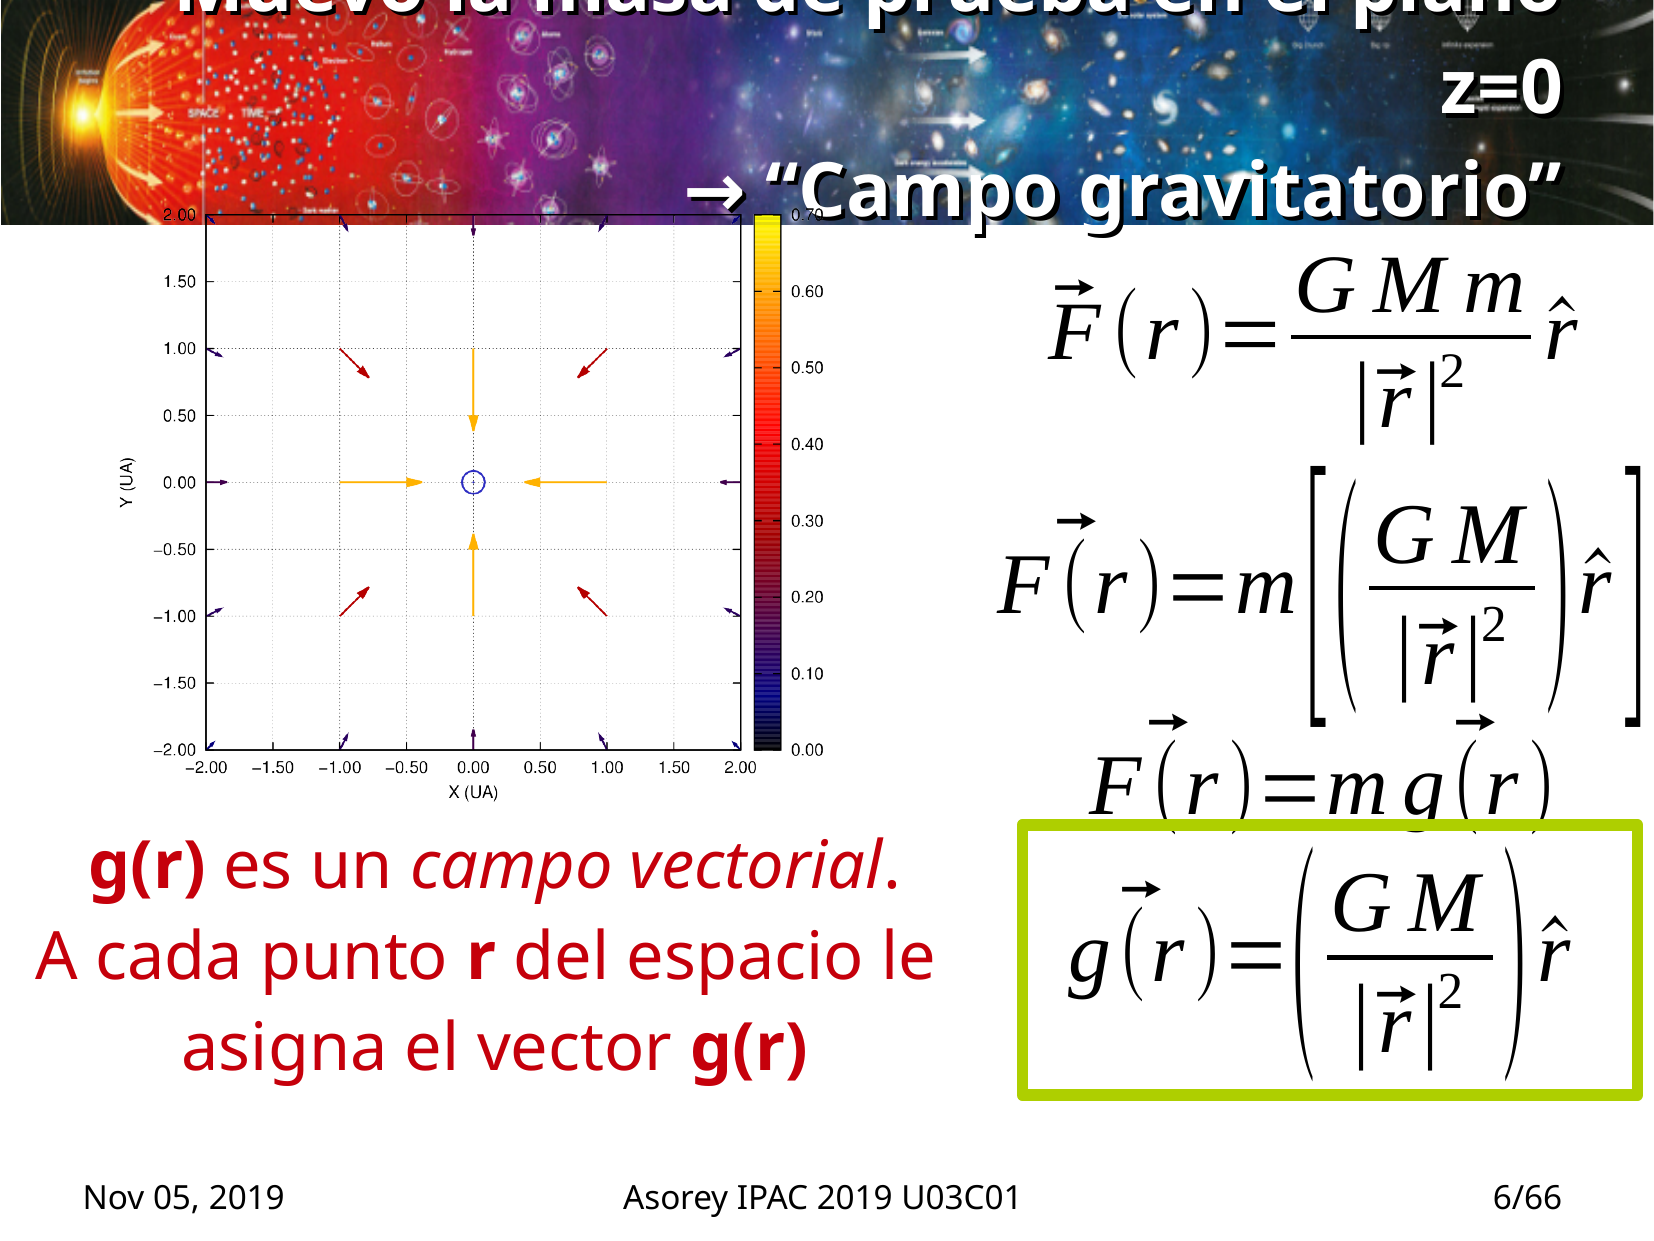

# Muevo la masa de prueba en el plano z=0 → “Campo gravitatorio”
g(r) es un campo vectorial.
A cada punto r del espacio le
asigna el vector g(r)
Nov 05, 2019
Asorey IPAC 2019 U03C01
6